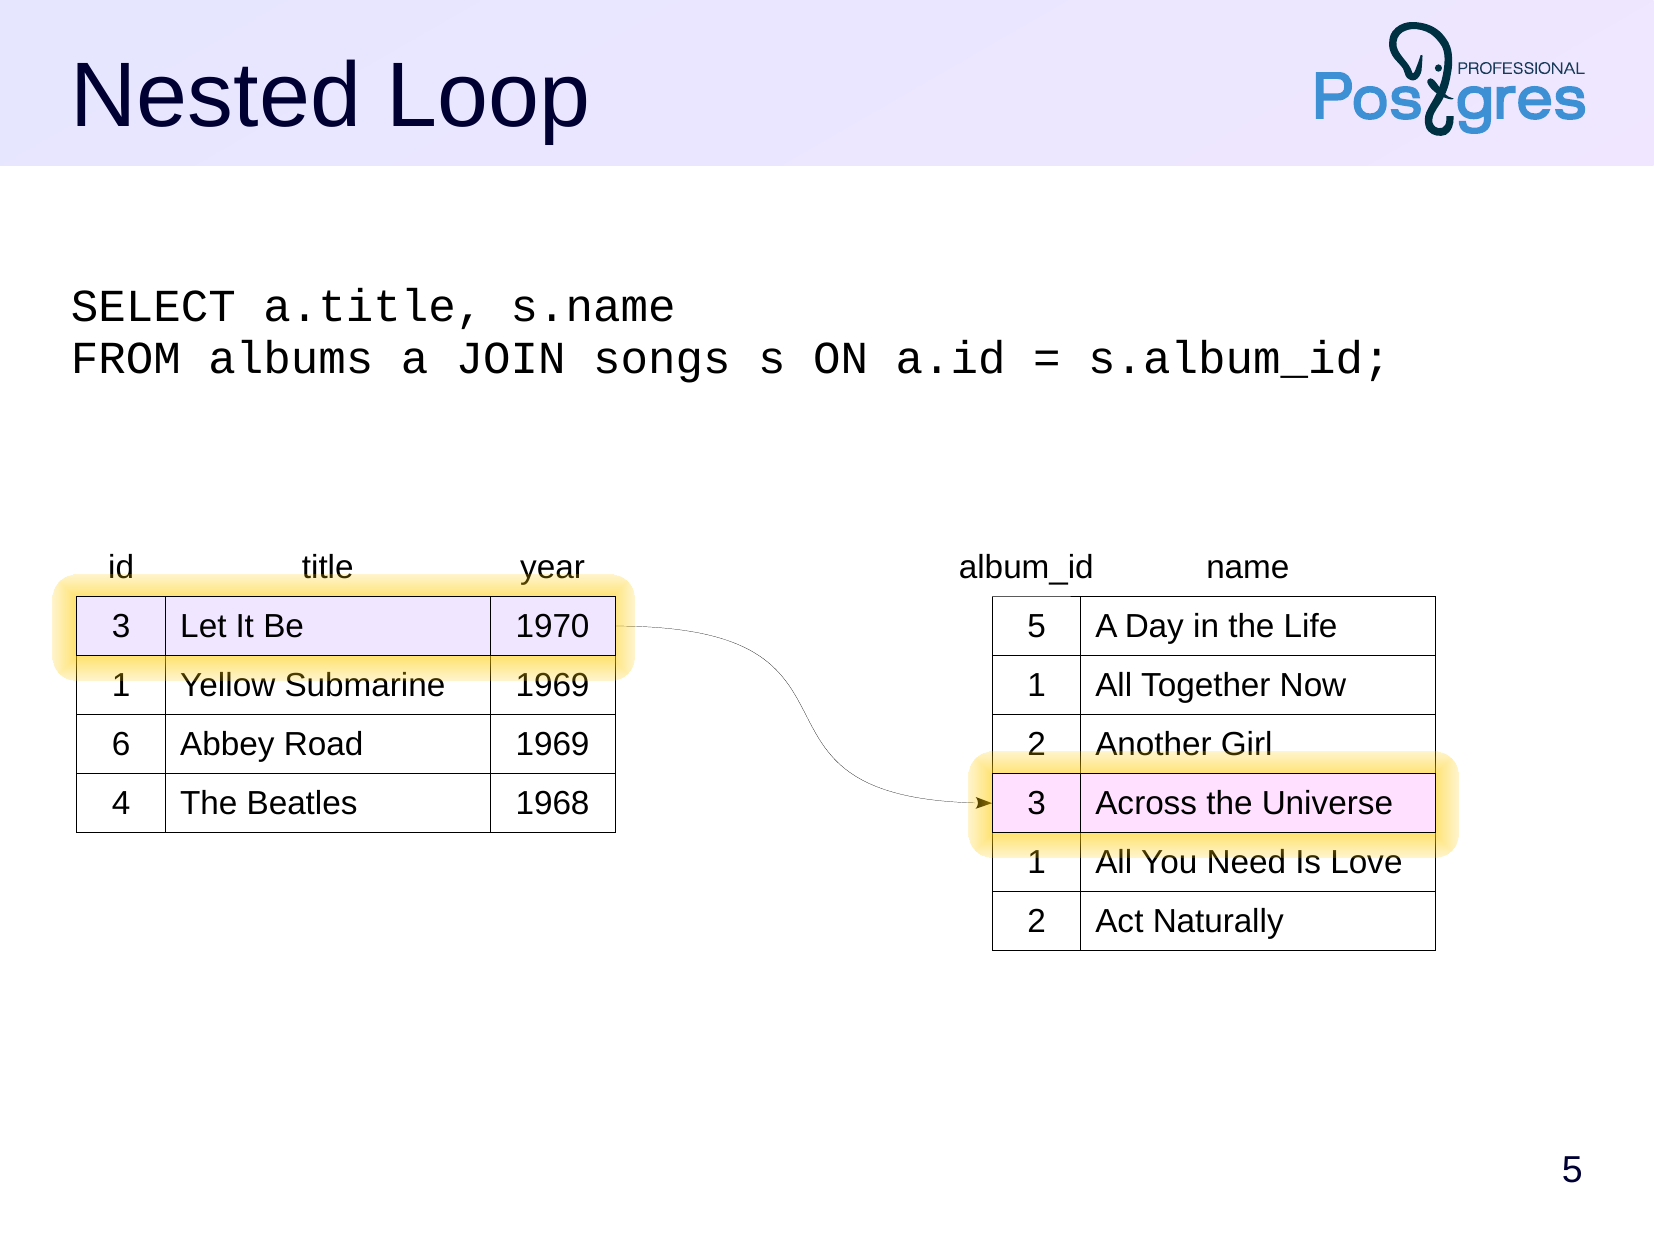

Nested Loop
# SELECT a.title, s.name FROM albums a JOIN songs s ON a.id = s.album_id;
album_id
name
id
title
year
3
Let It Be
5
A Day in the Life
1970
1
Yellow Submarine
1
All Together Now
1969
6
Abbey Road
2
Another Girl
1969
4
The Beatles
3
Across the Universe
1968
1
All You Need Is Love
2
Act Naturally